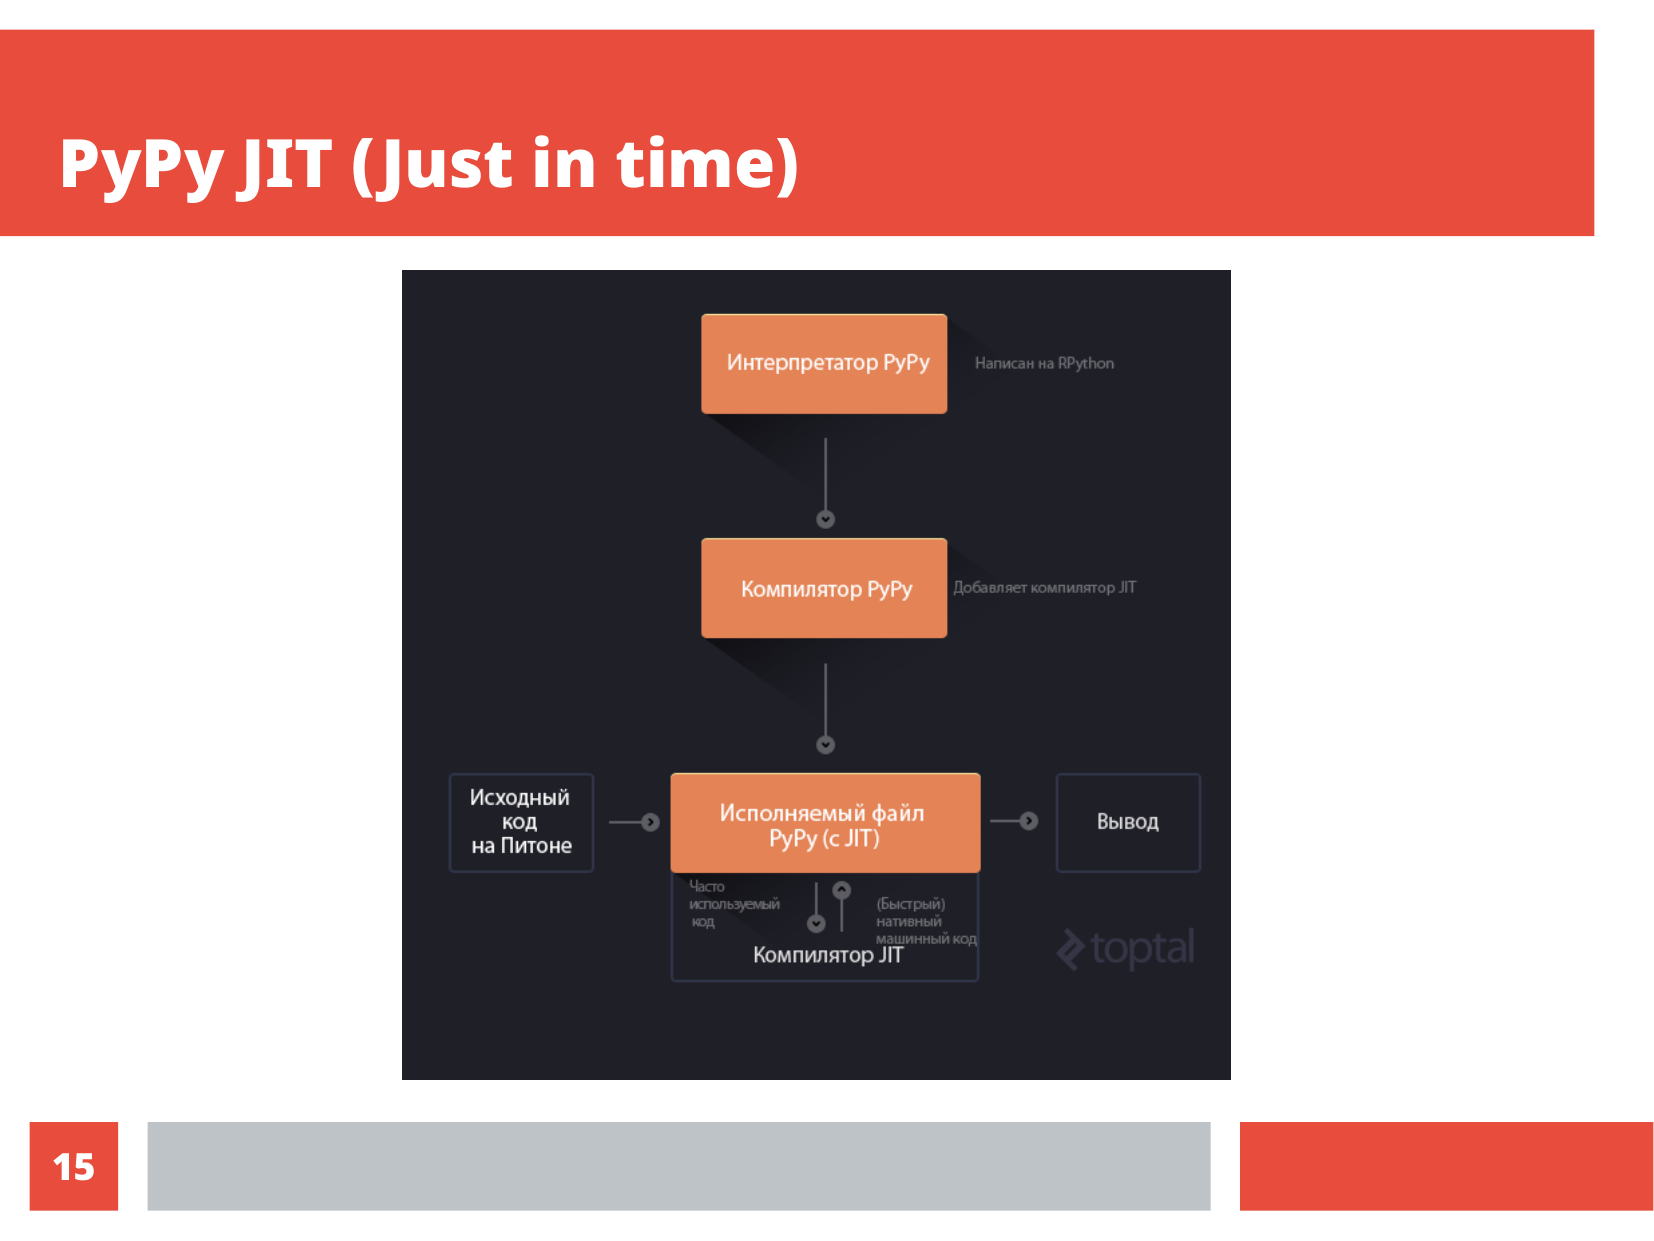

# PyPy JIT (Just in time)
15